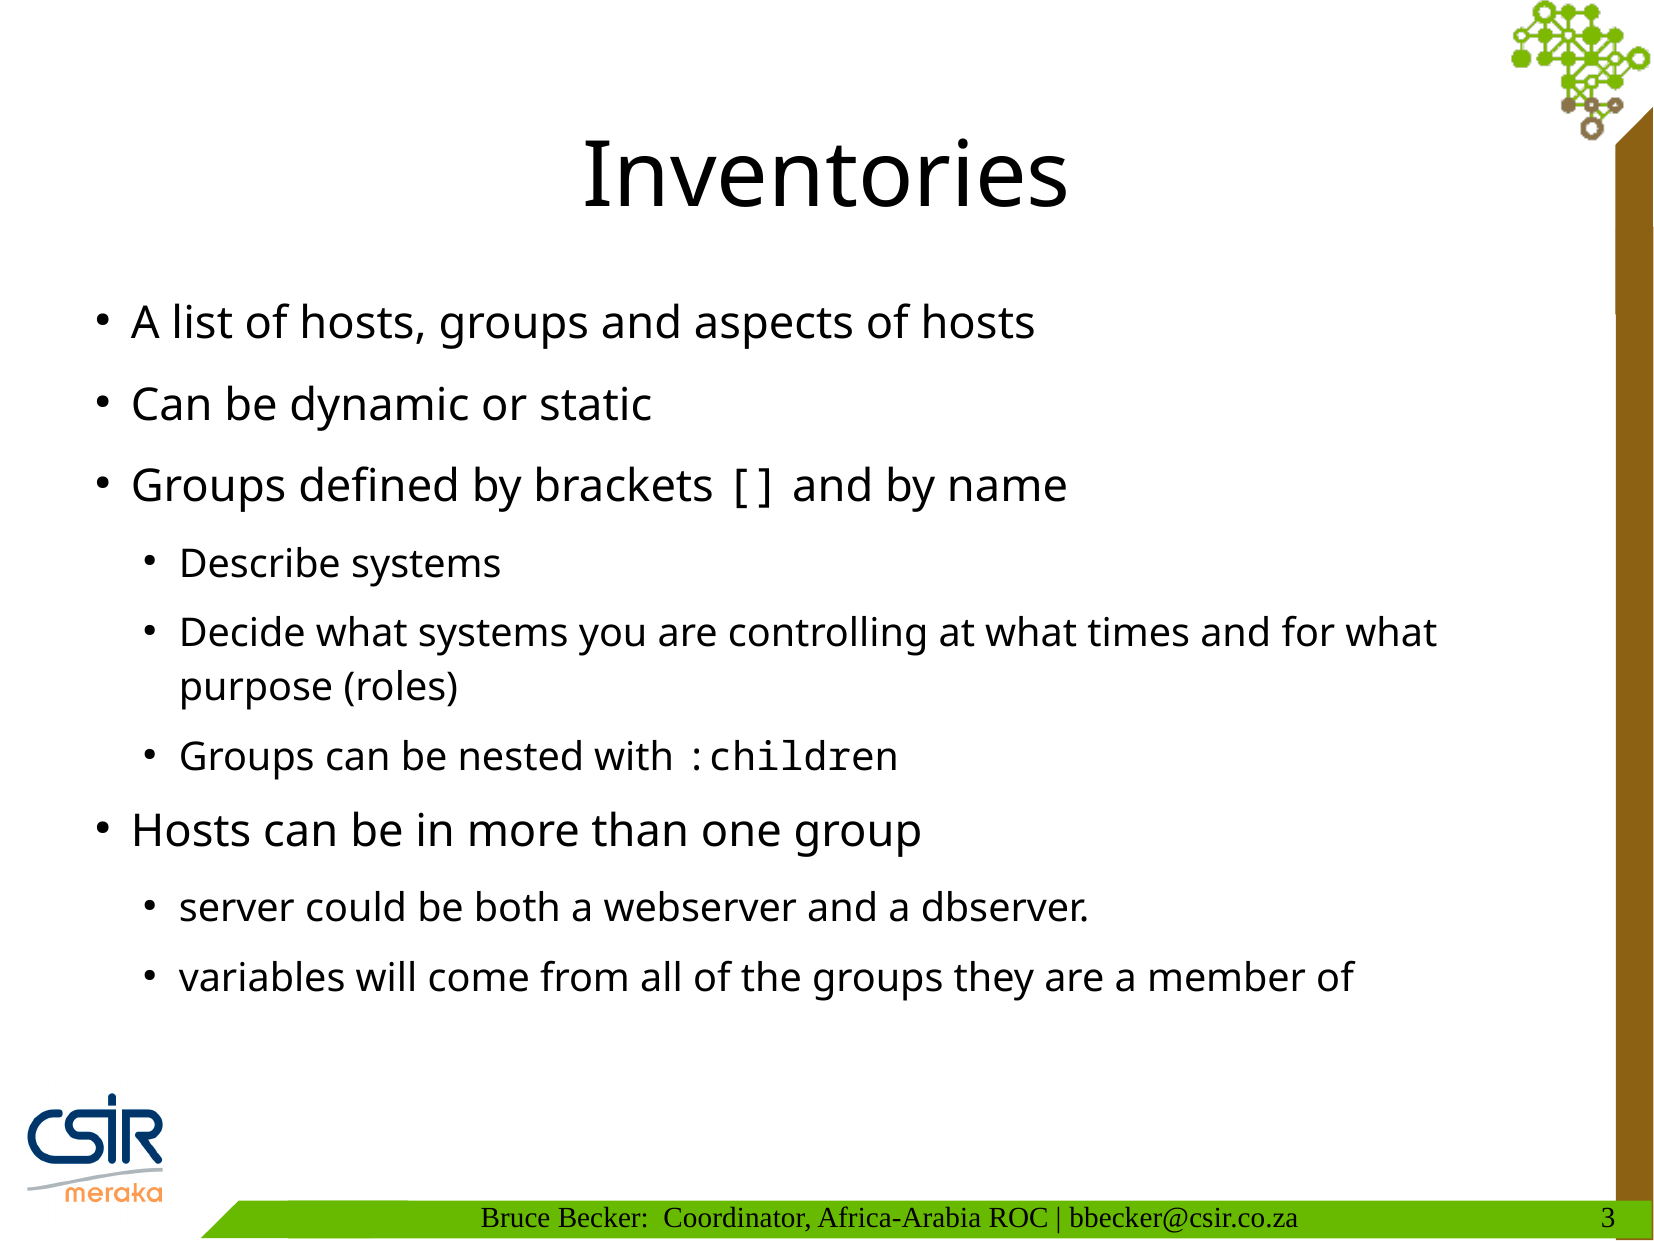

# Inventories
A list of hosts, groups and aspects of hosts
Can be dynamic or static
Groups defined by brackets [] and by name
Describe systems
Decide what systems you are controlling at what times and for what purpose (roles)
Groups can be nested with :children
Hosts can be in more than one group
server could be both a webserver and a dbserver.
variables will come from all of the groups they are a member of
3